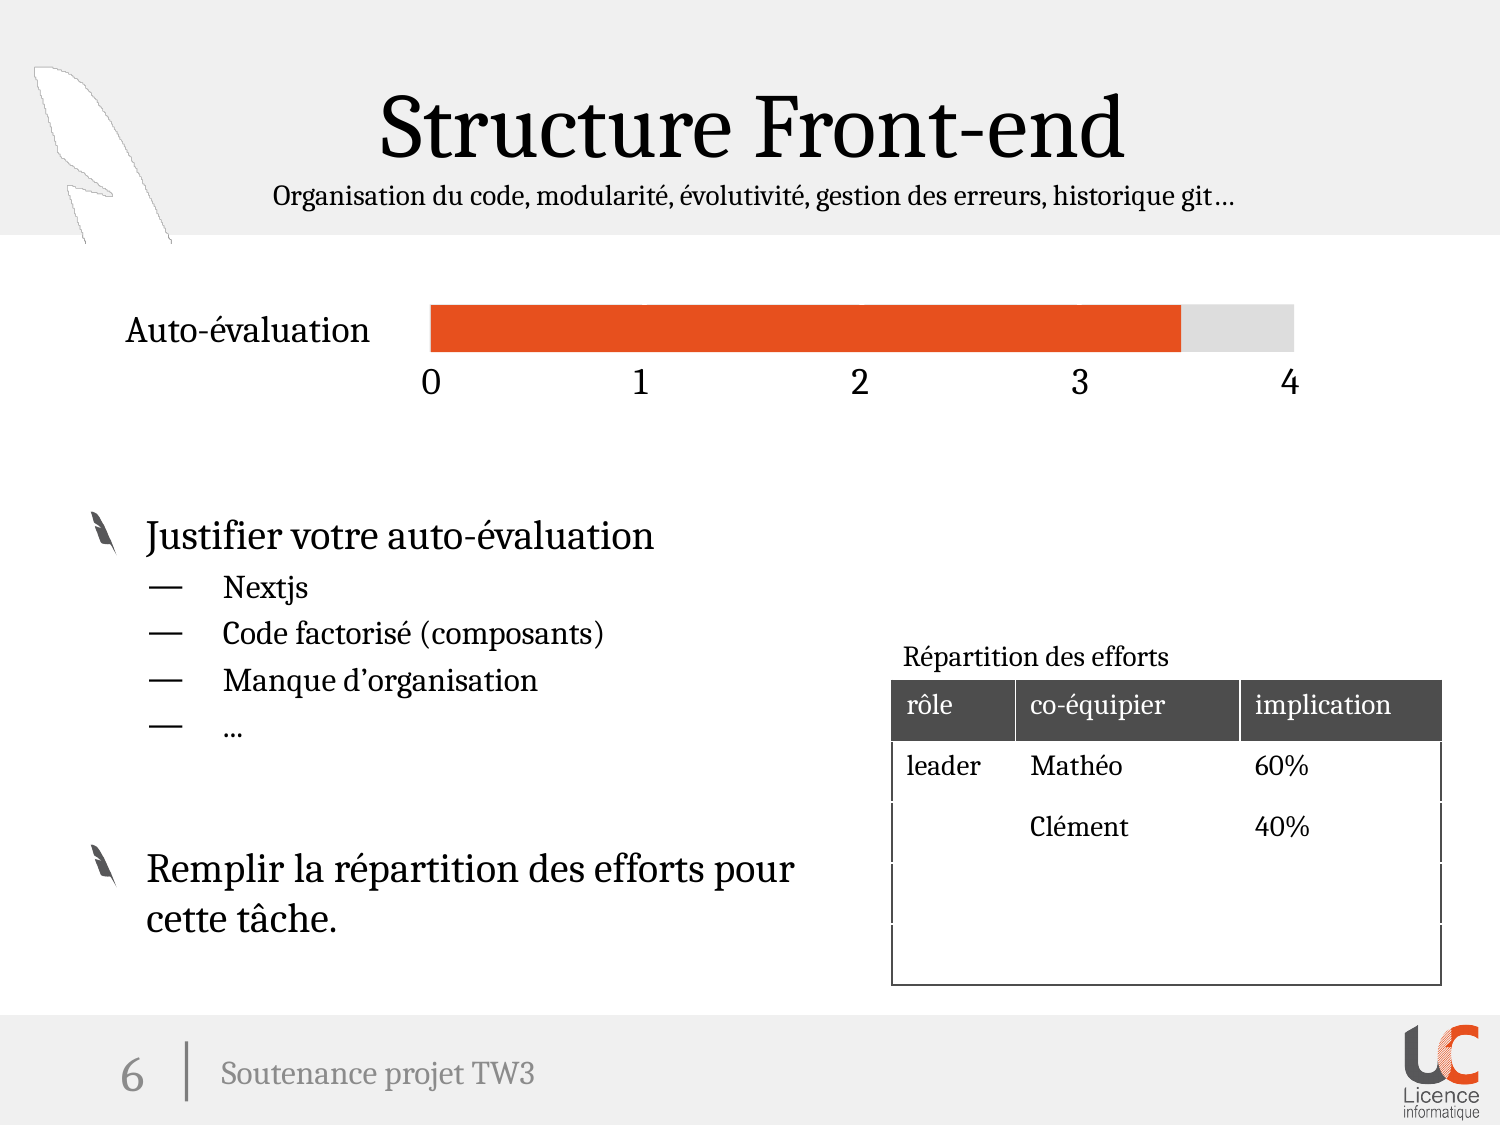

Structure Front-end
Organisation du code, modularité, évolutivité, gestion des erreurs, historique git…
# Justifier votre auto-évaluation
Nextjs
Code factorisé (composants)
Manque d’organisation
...
Remplir la répartition des efforts pour cette tâche.
Répartition des efforts
| rôle | co-équipier | implication |
| --- | --- | --- |
| leader | Mathéo | 60% |
| | Clément | 40% |
| | | |
| | | |
6
Soutenance projet TW3